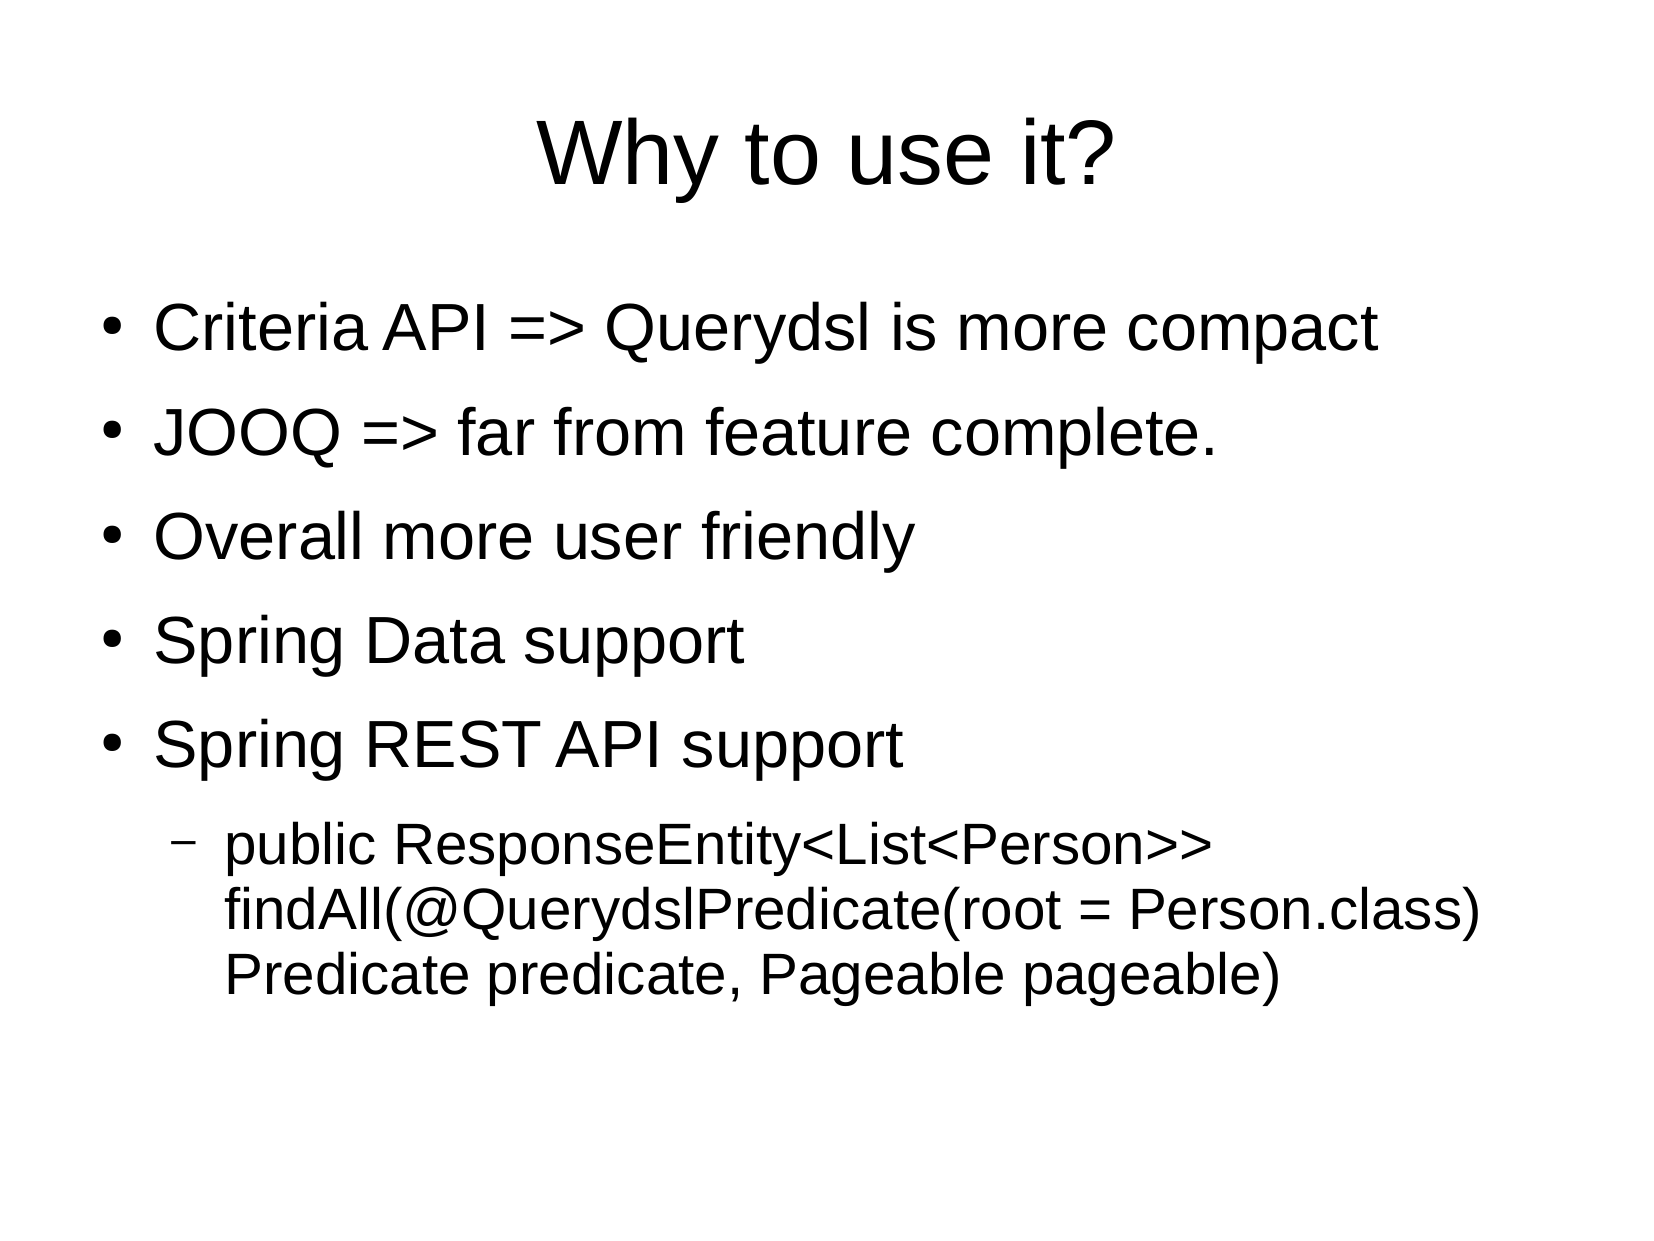

# Why to use it?
Criteria API => Querydsl is more compact
JOOQ => far from feature complete.
Overall more user friendly
Spring Data support
Spring REST API support
public ResponseEntity<List<Person>> findAll(@QuerydslPredicate(root = Person.class) Predicate predicate, Pageable pageable)